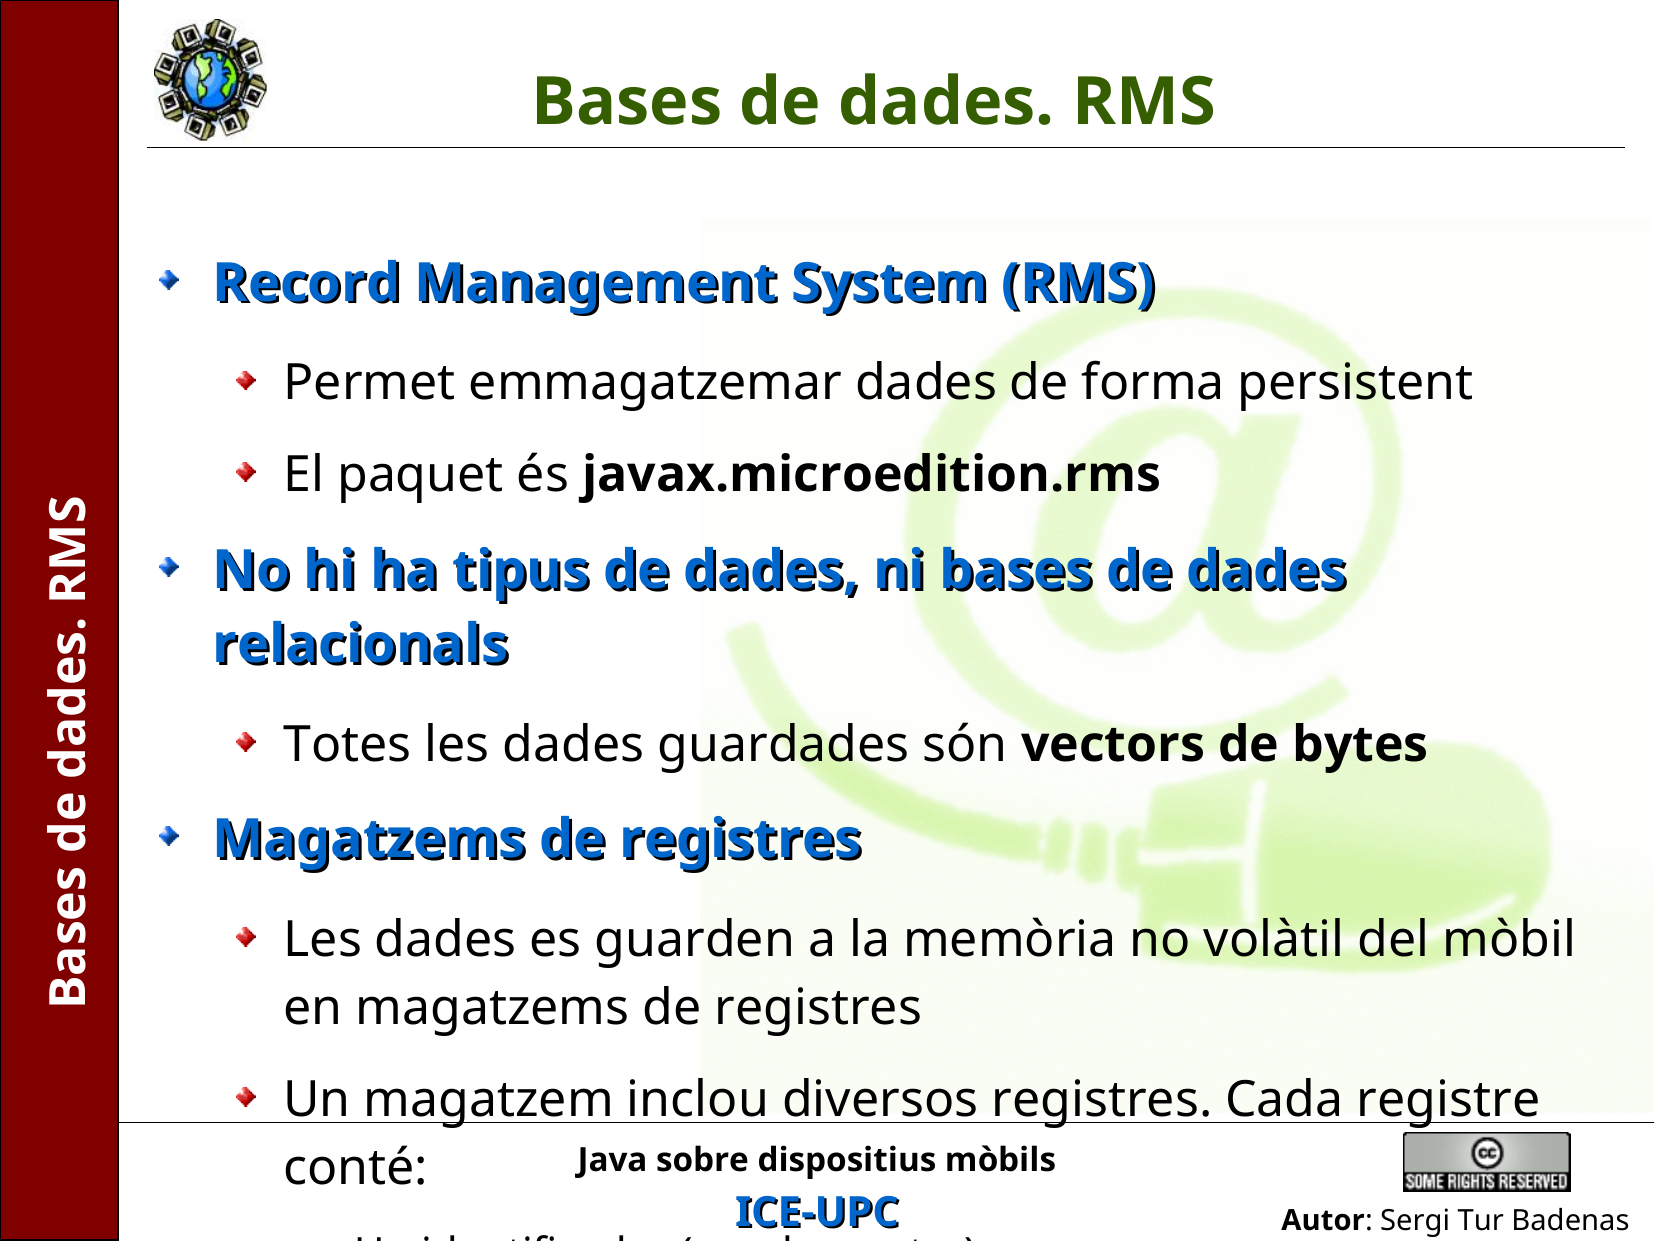

# Bases de dades. RMS
Record Management System (RMS)
Permet emmagatzemar dades de forma persistent
El paquet és javax.microedition.rms
No hi ha tipus de dades, ni bases de dades relacionals
Totes les dades guardades són vectors de bytes
Magatzems de registres
Les dades es guarden a la memòria no volàtil del mòbil en magatzems de registres
Un magatzem inclou diversos registres. Cada registre conté:
Un identificador (nombre enter)
Dades (un array de bytes)